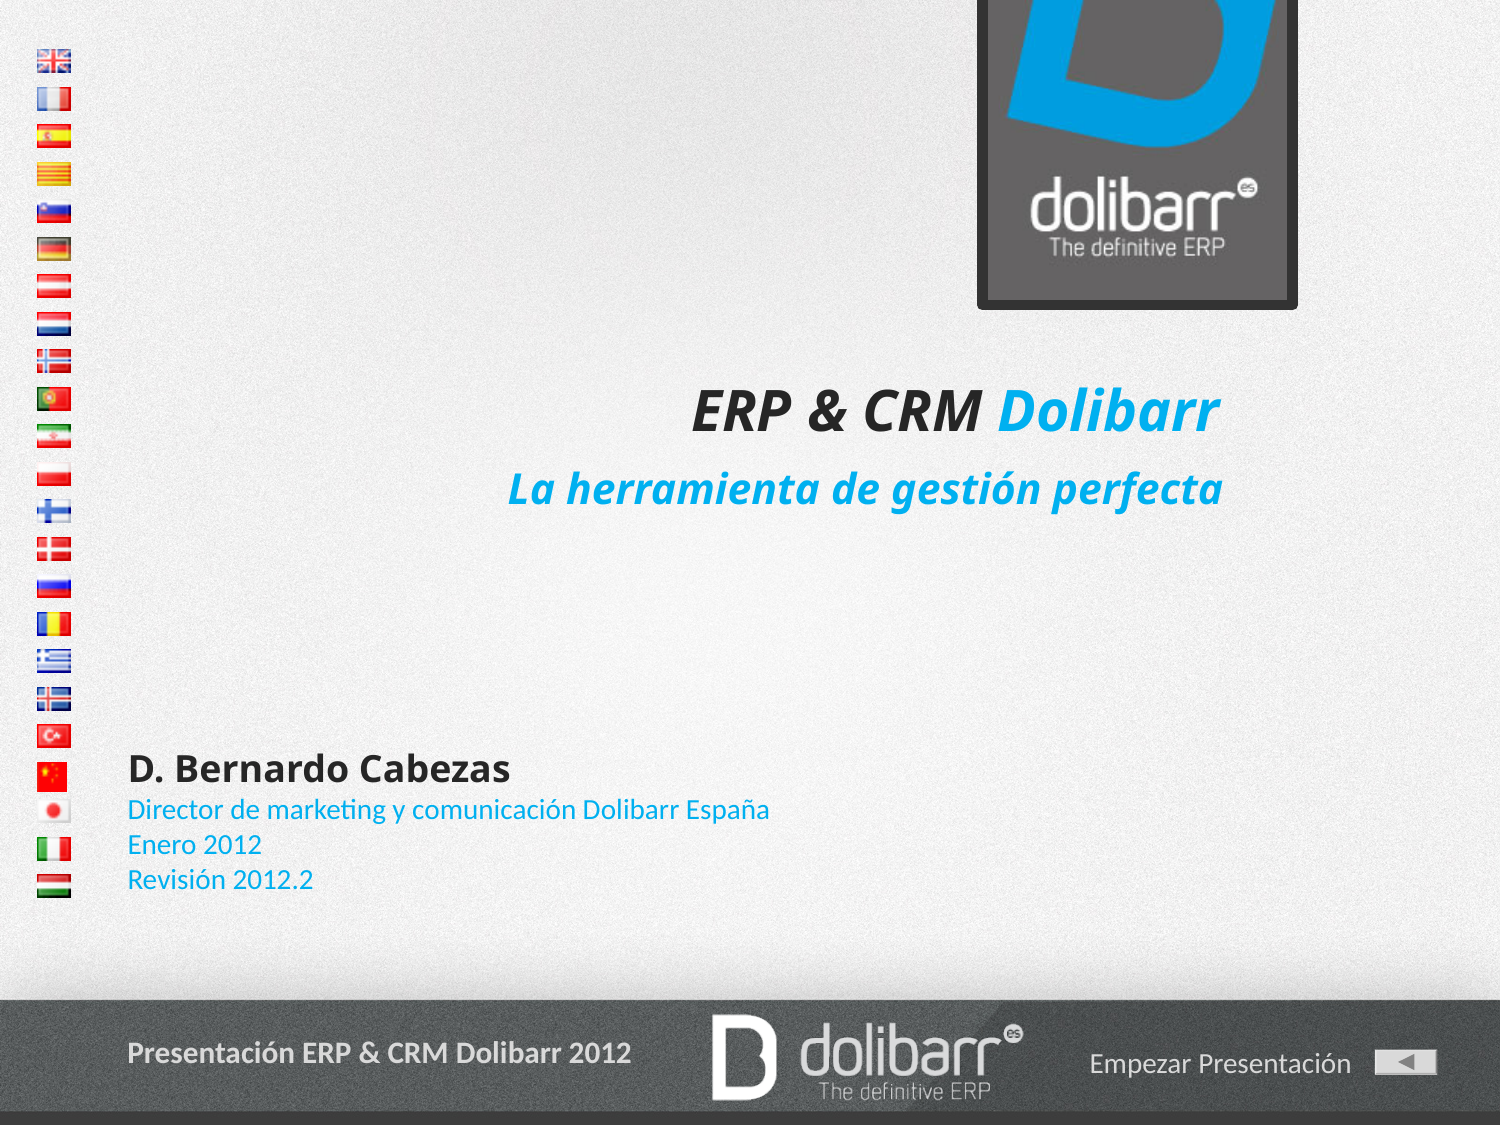

# ERP & CRM Dolibarr La herramienta de gestión perfecta
D. Bernardo Cabezas
Director de marketing y comunicación Dolibarr España
Enero 2012
Revisión 2012.2
Presentación ERP & CRM Dolibarr 2012
Empezar Presentación